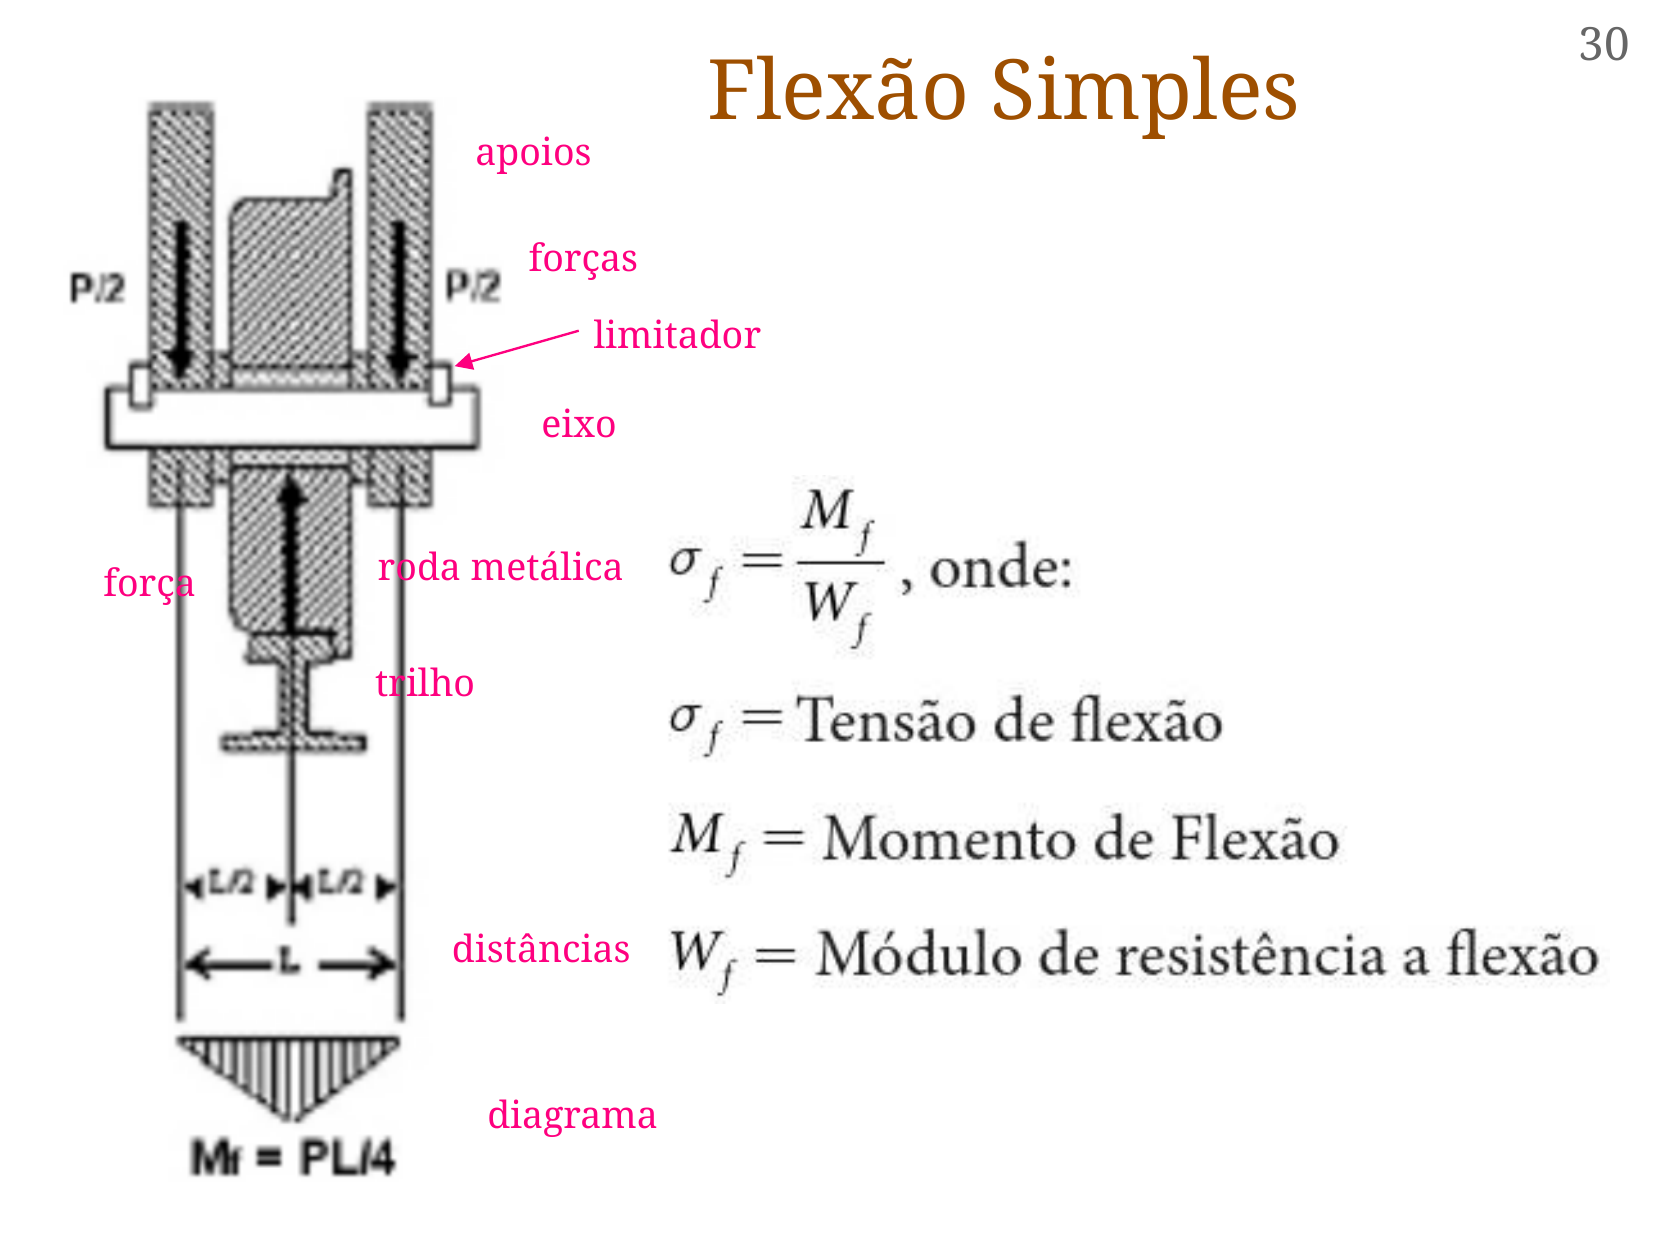

30
# Flexão Simples
apoios
forças
limitador
eixo
roda metálica
força
trilho
distâncias
diagrama